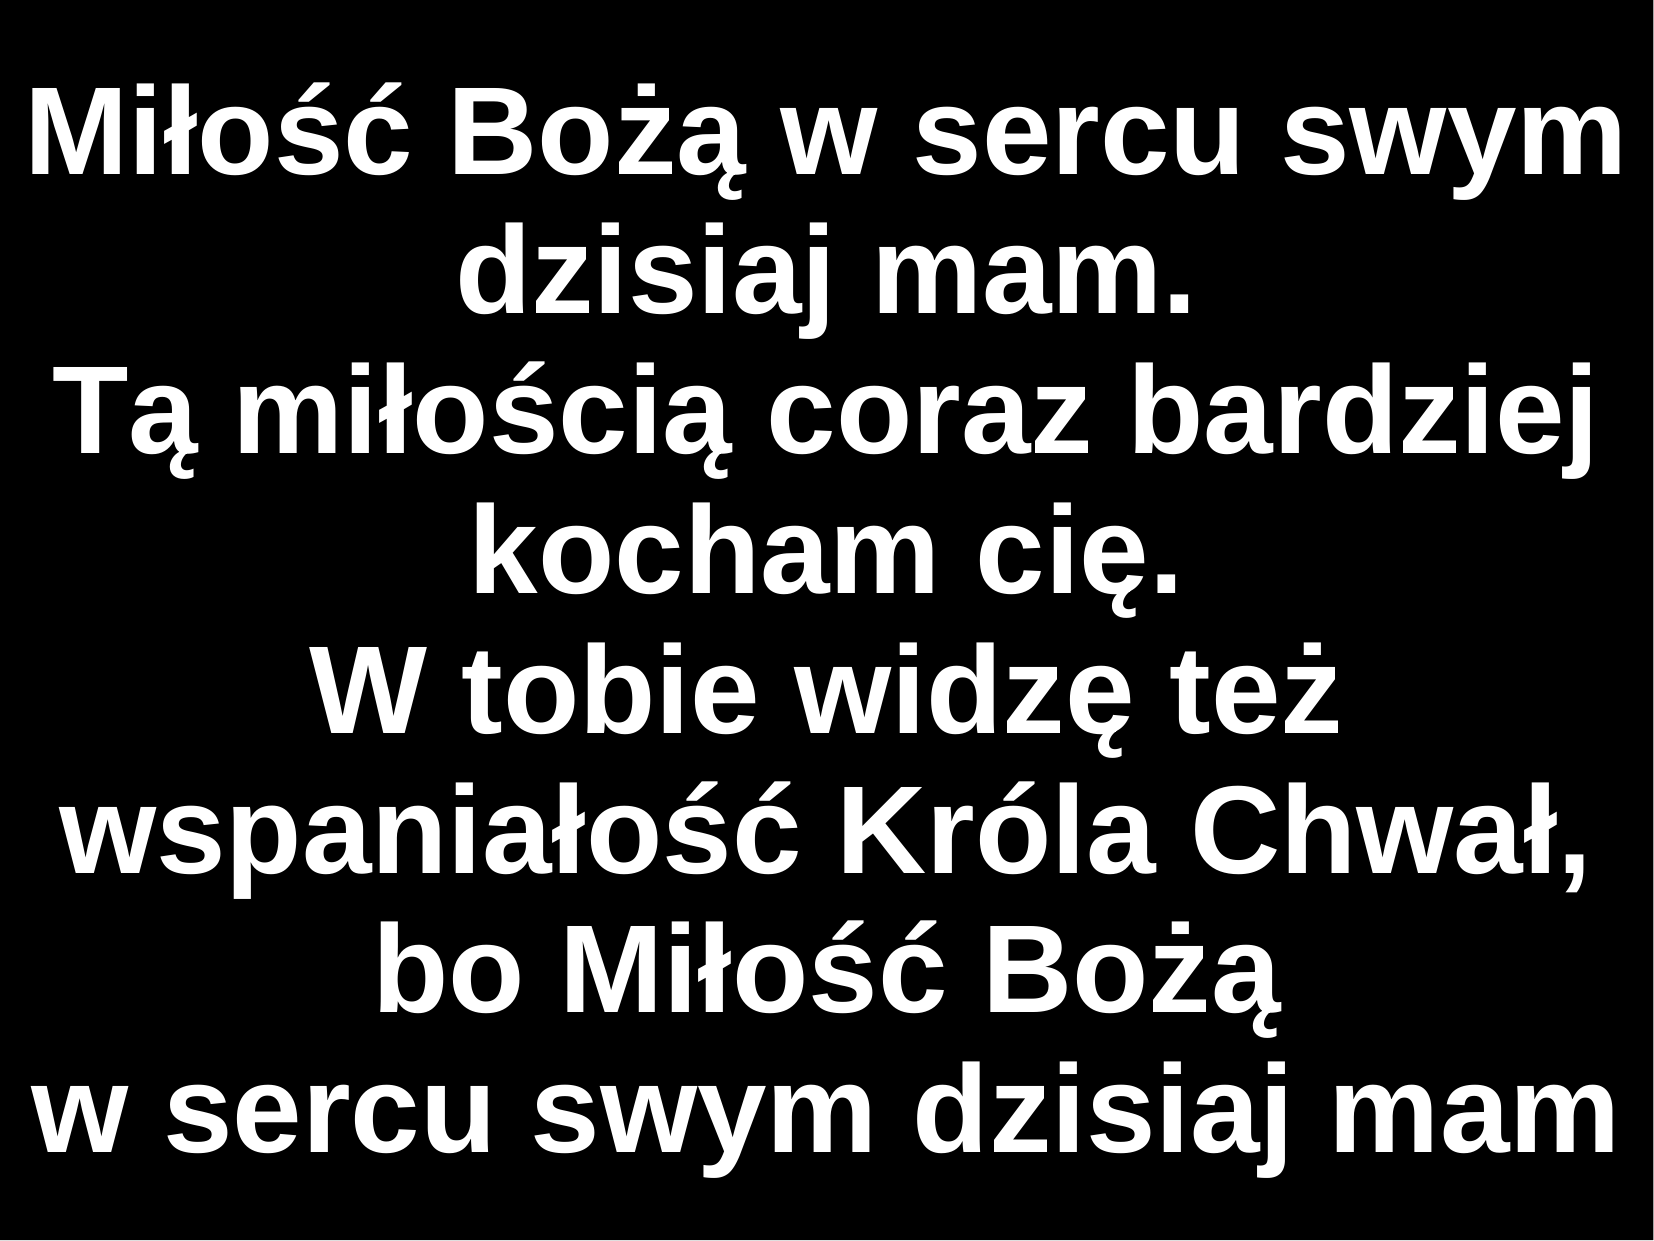

# Miłość Bożą w sercu swym dzisiaj mam. Tą miłością coraz bardziej kocham cię. W tobie widzę też wspaniałość Króla Chwał, bo Miłość Bożą w sercu swym dzisiaj mam